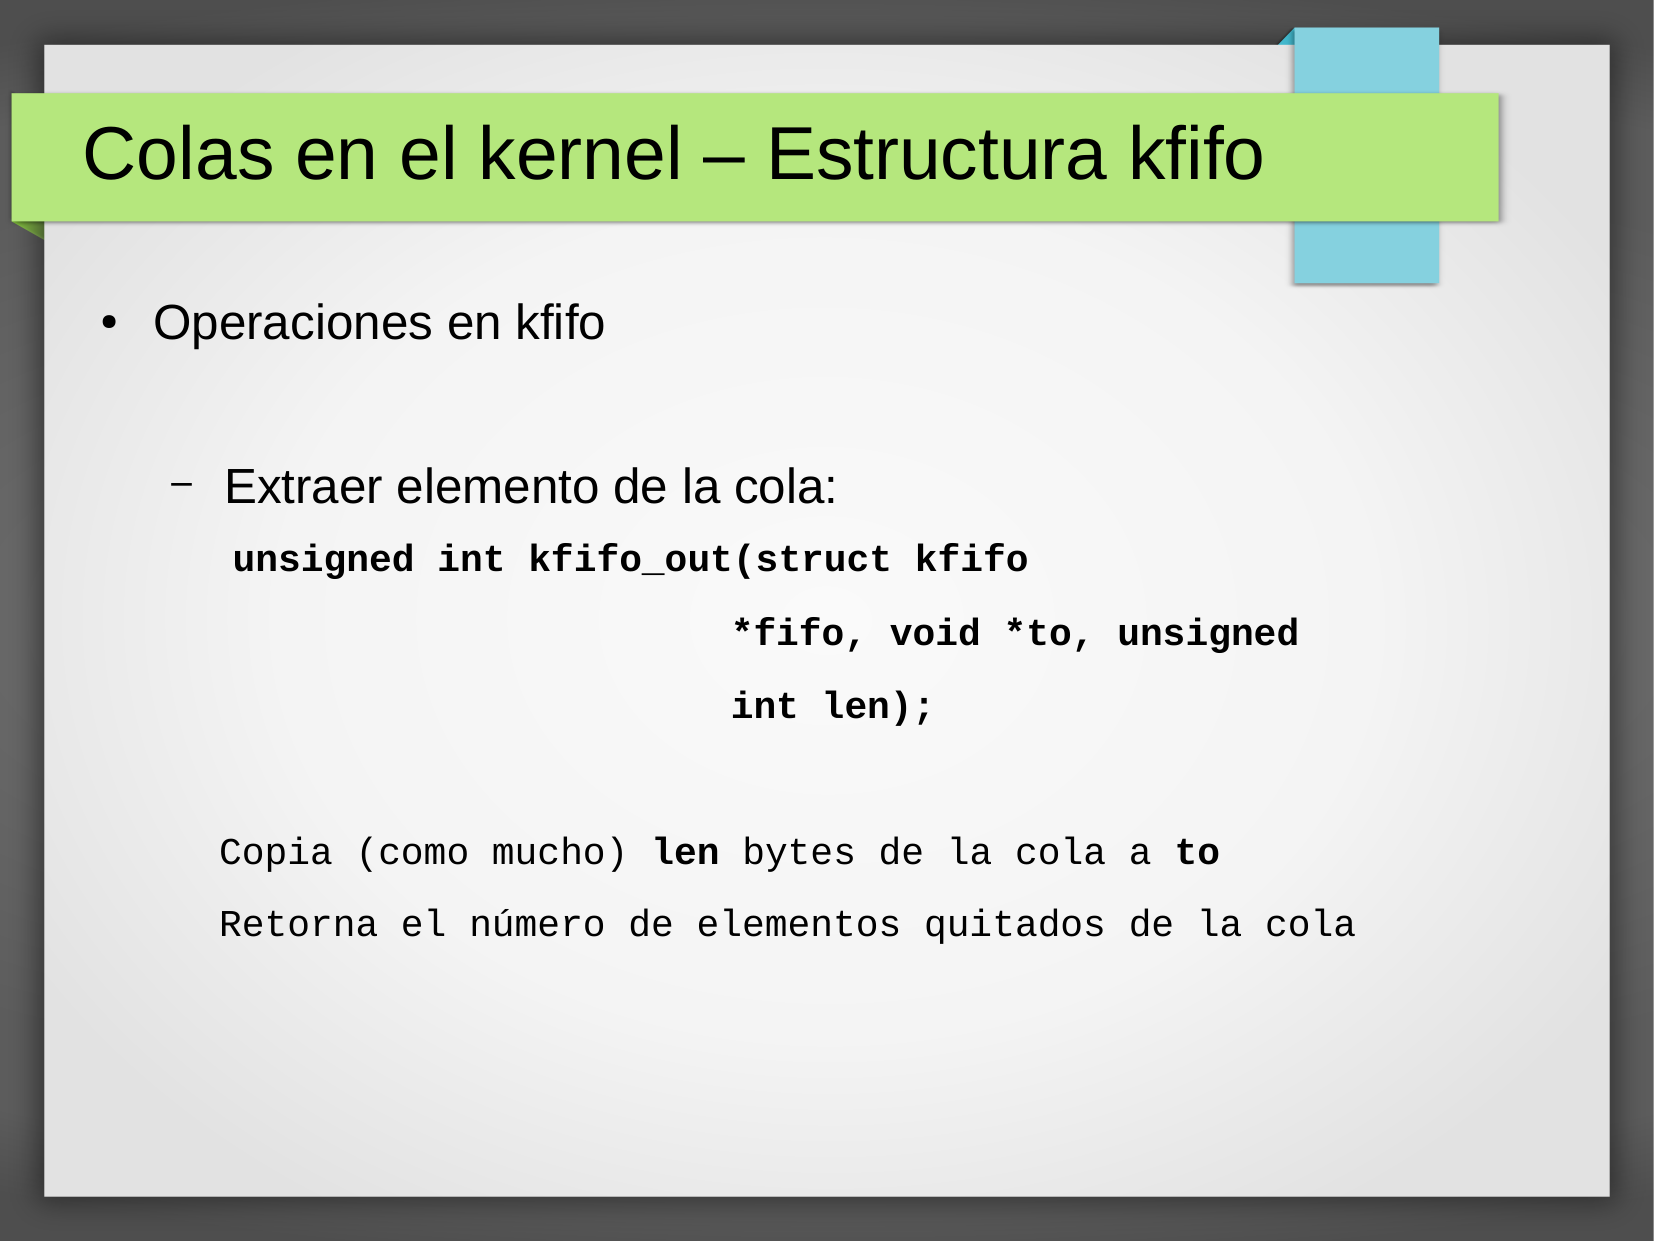

# Colas en el kernel – Estructura kfifo
Operaciones en kfifo
Extraer elemento de la cola:
 unsigned int kfifo_out(struct kfifo
		 *fifo, void *to, unsigned
		 int len);
 Copia (como mucho) len bytes de la cola a to
 Retorna el número de elementos quitados de la cola